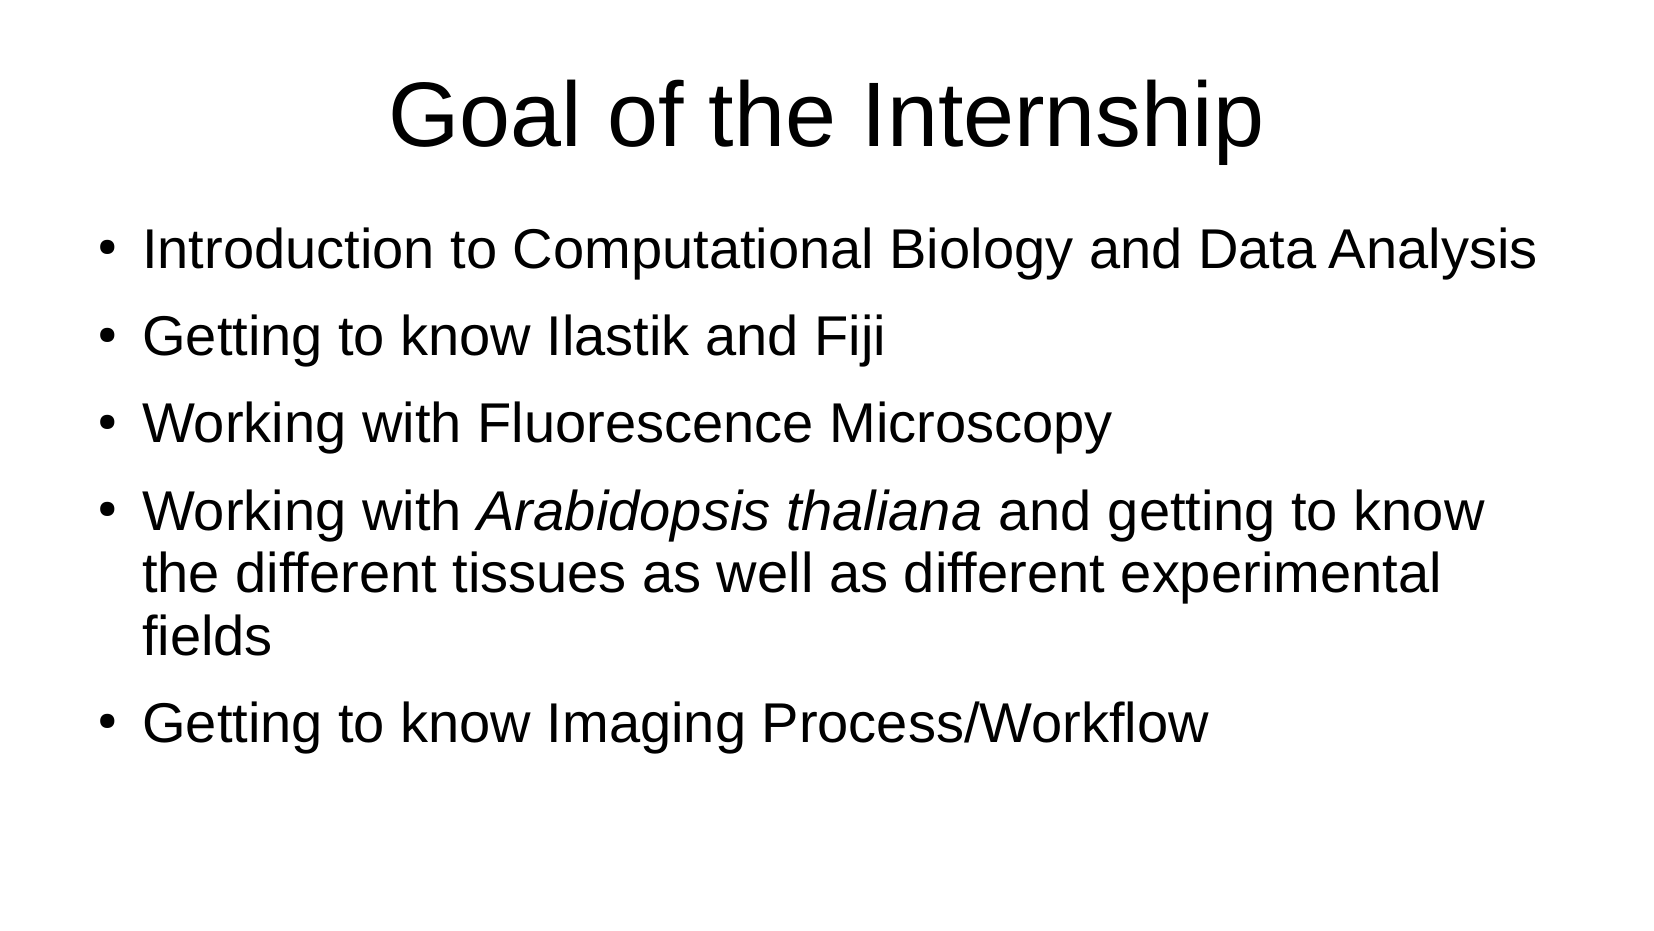

# Goal of the Internship
Introduction to Computational Biology and Data Analysis
Getting to know Ilastik and Fiji
Working with Fluorescence Microscopy
Working with Arabidopsis thaliana and getting to know the different tissues as well as different experimental fields
Getting to know Imaging Process/Workflow